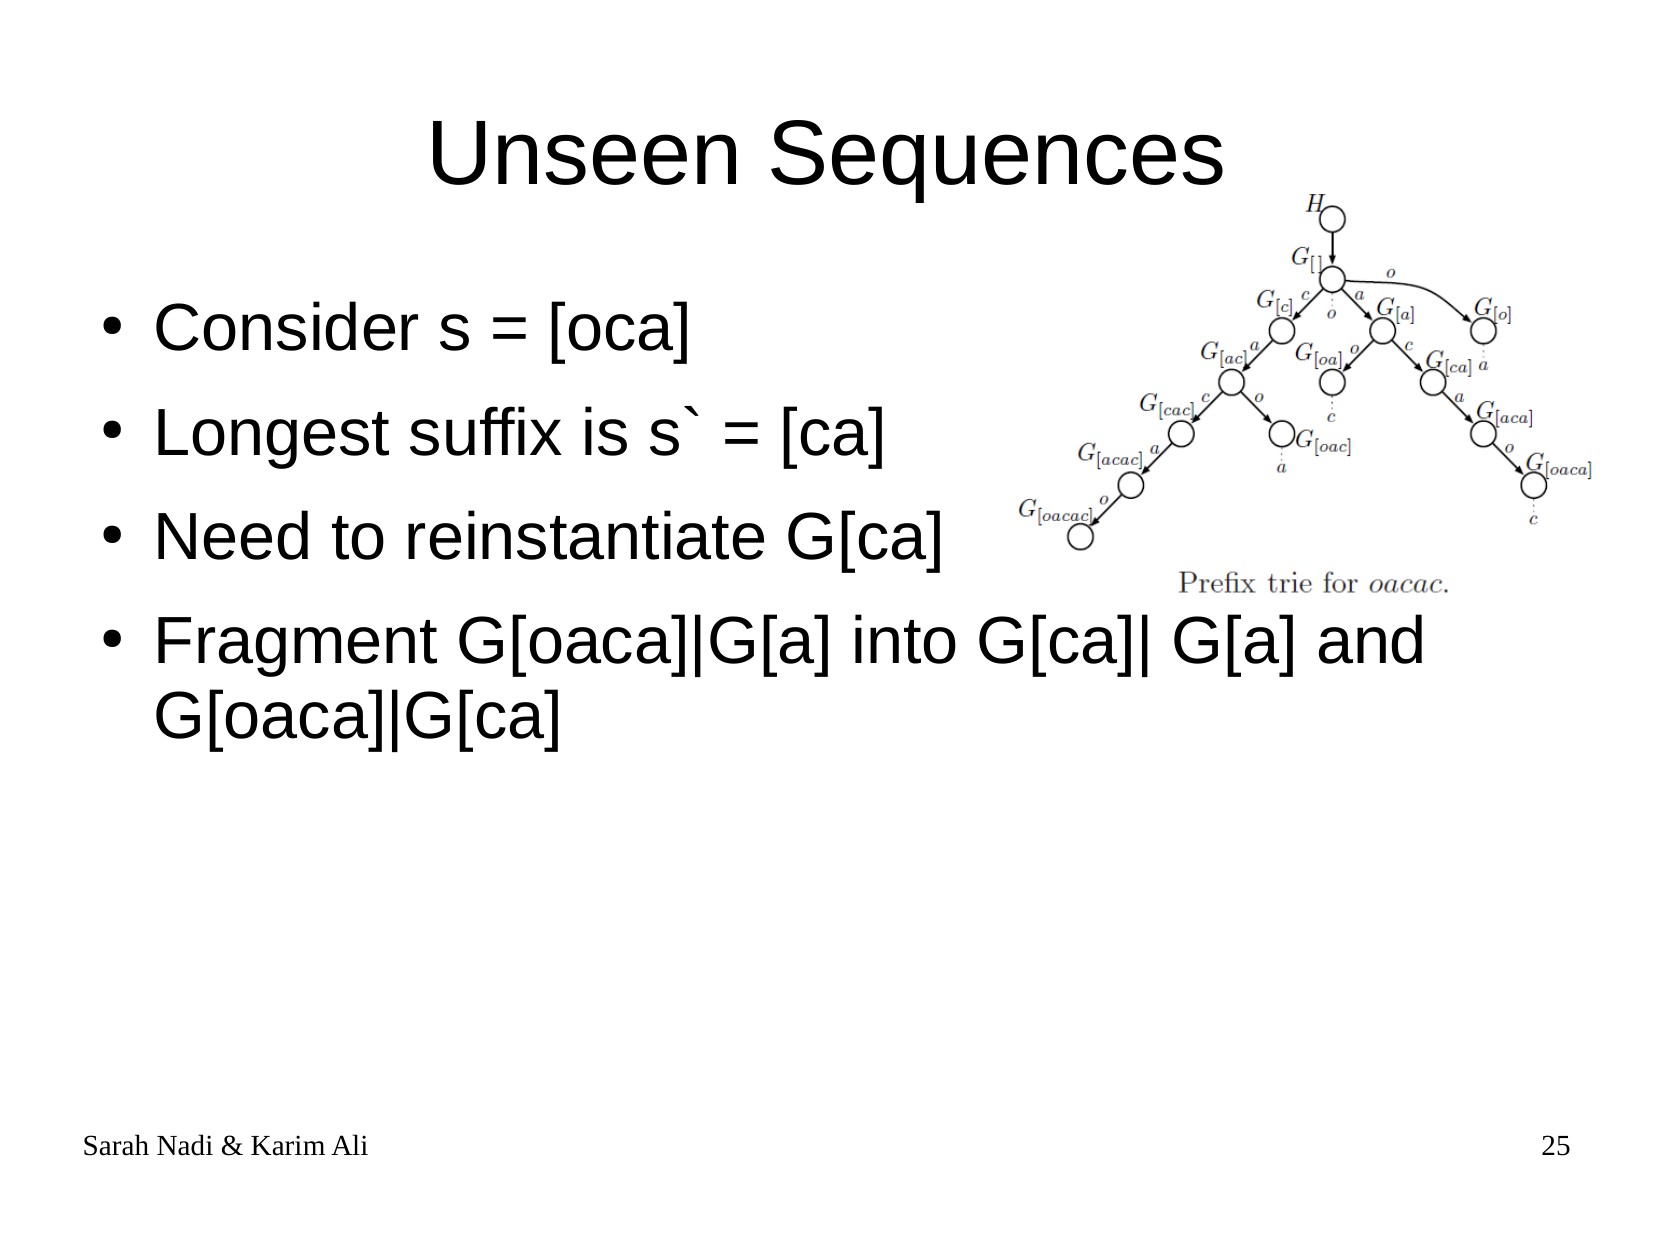

# Unseen Sequences
Consider s = [oca]
Longest suffix is s` = [ca]
Need to reinstantiate G[ca]
Fragment G[oaca]|G[a] into G[ca]| G[a] and G[oaca]|G[ca]
Sarah Nadi & Karim Ali
25